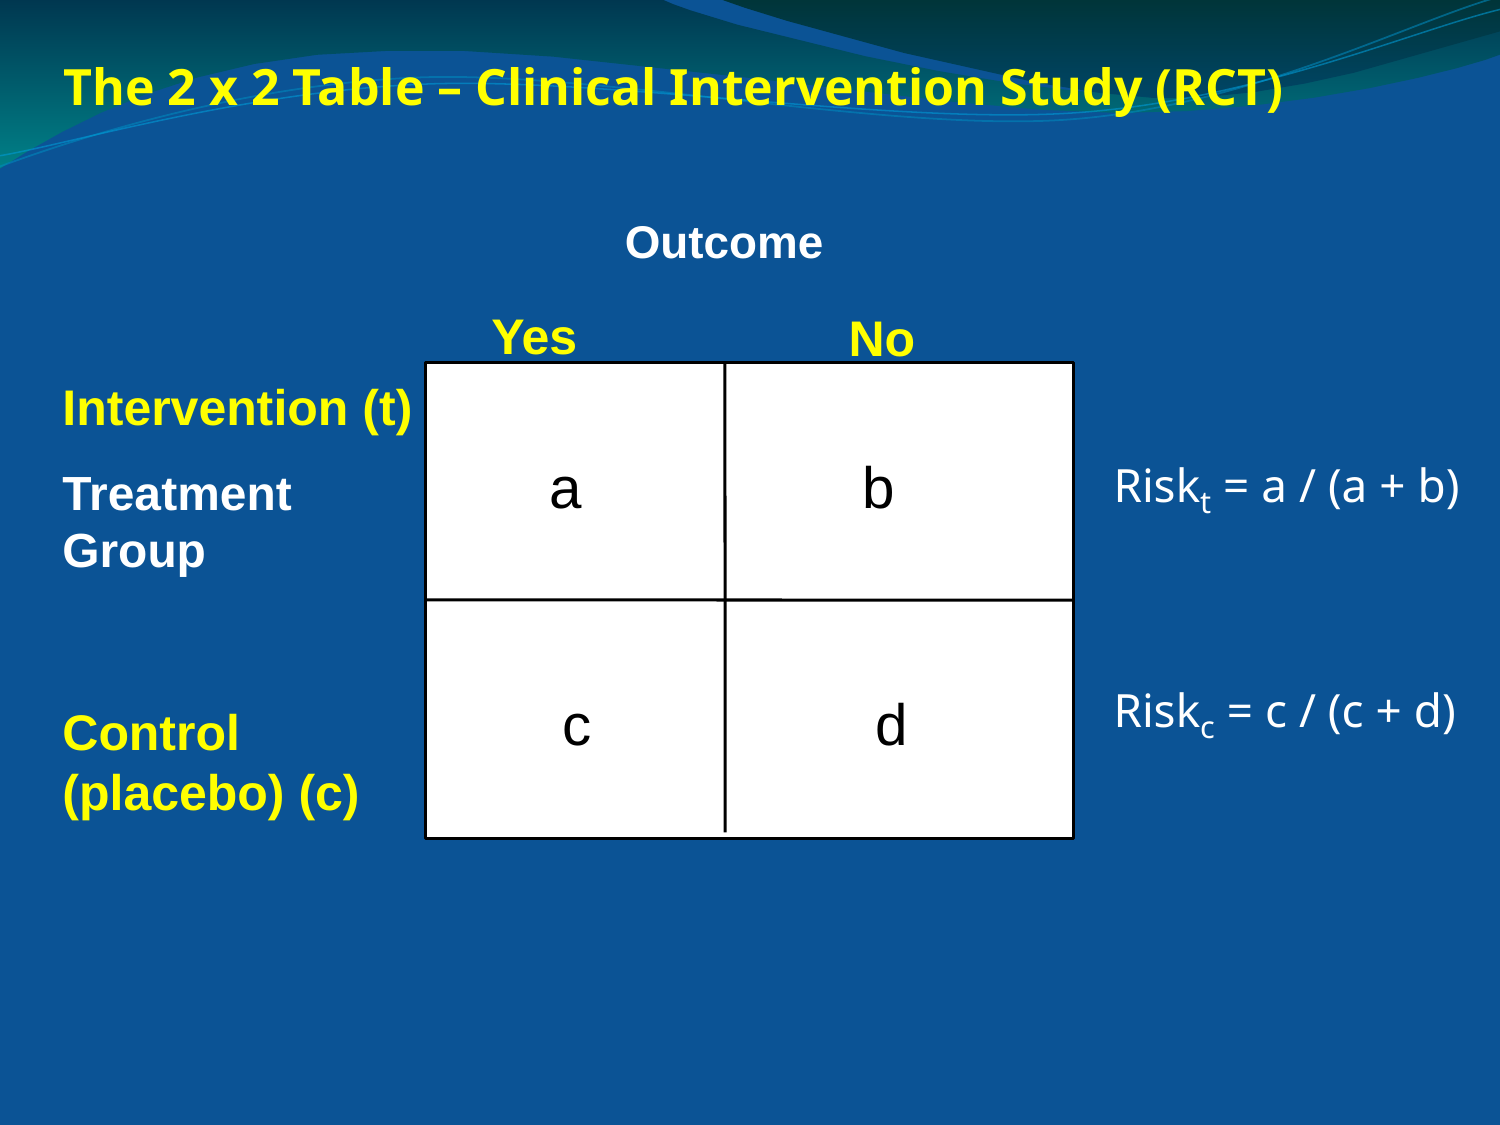

# The 2 x 2 Table – Clinical Intervention Study (RCT)
Outcome
Yes
No
Intervention (t)
a
b
Riskt = a / (a + b)
Treatment Group
Riskc = c / (c + d)
c
d
Control (placebo) (c)